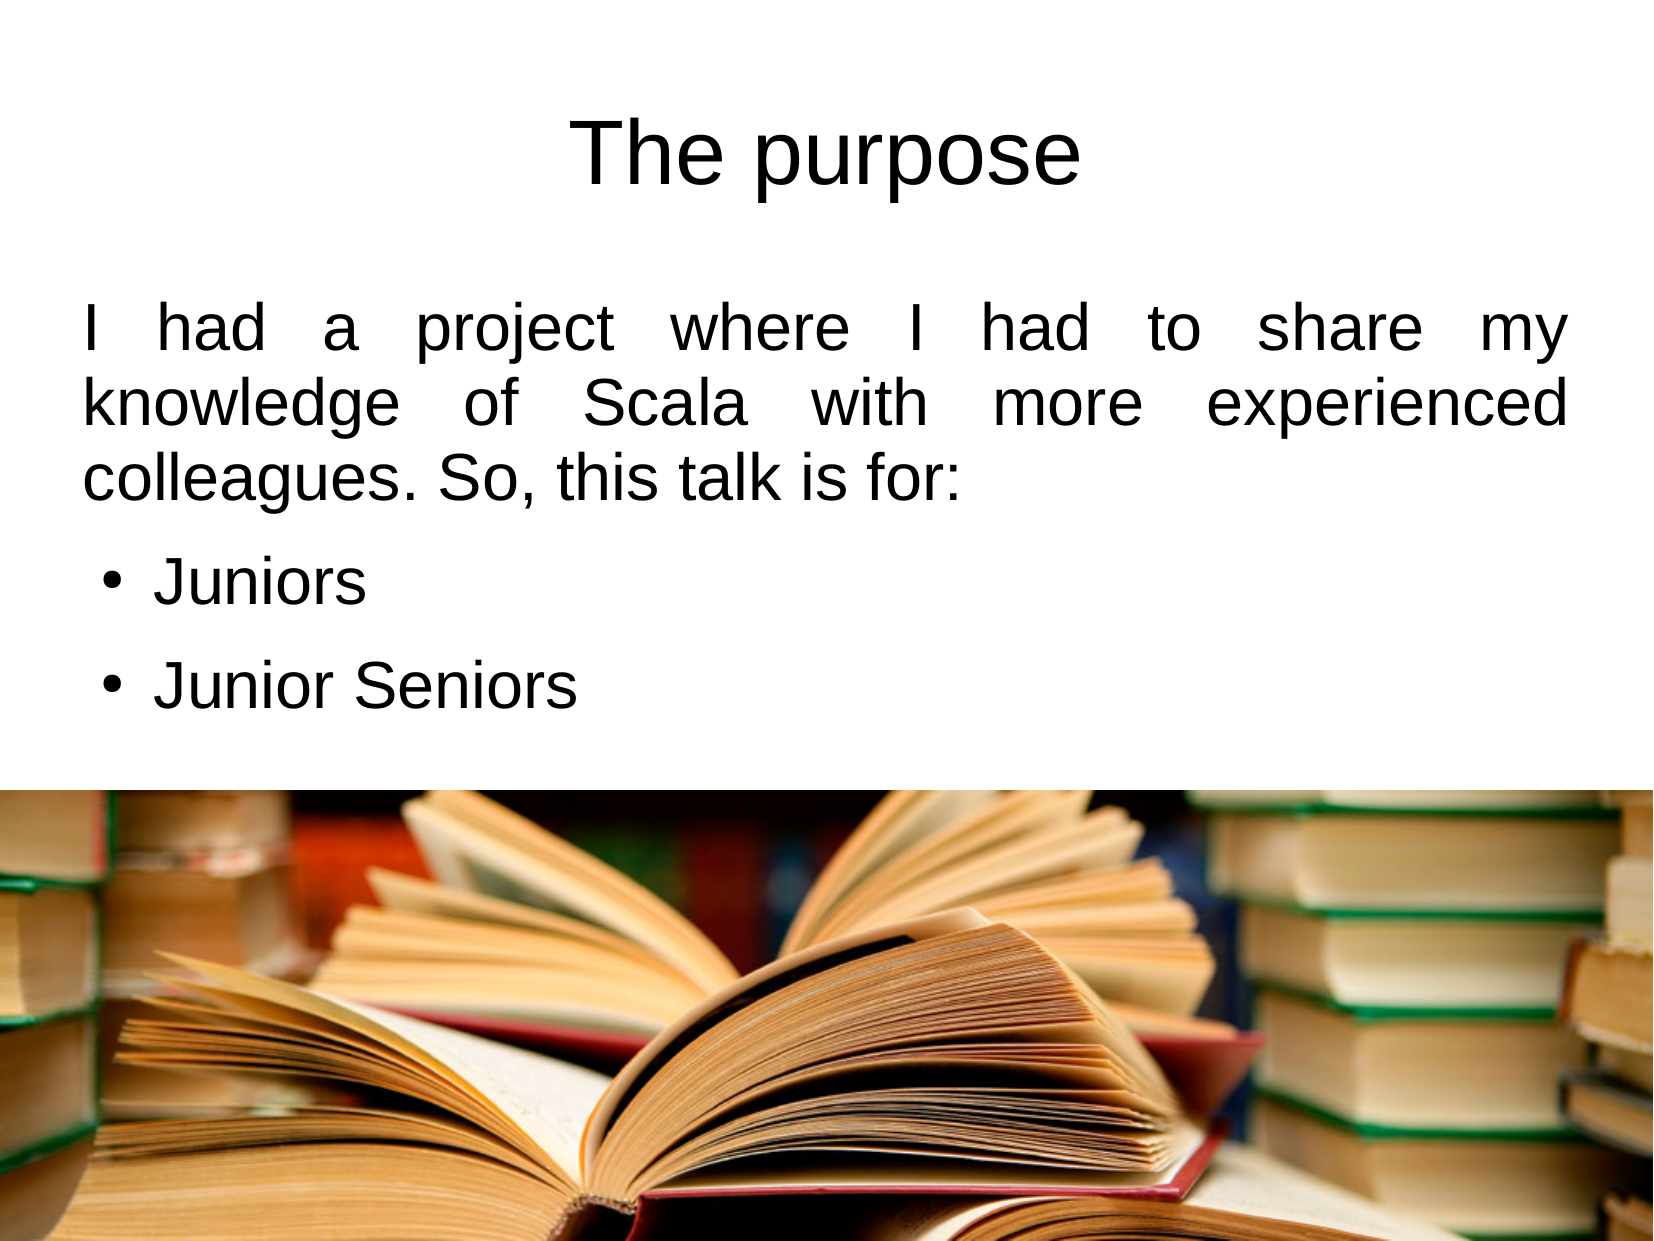

# The purpose
I had a project where I had to share my knowledge of Scala with more experienced colleagues. So, this talk is for:
Juniors
Junior Seniors